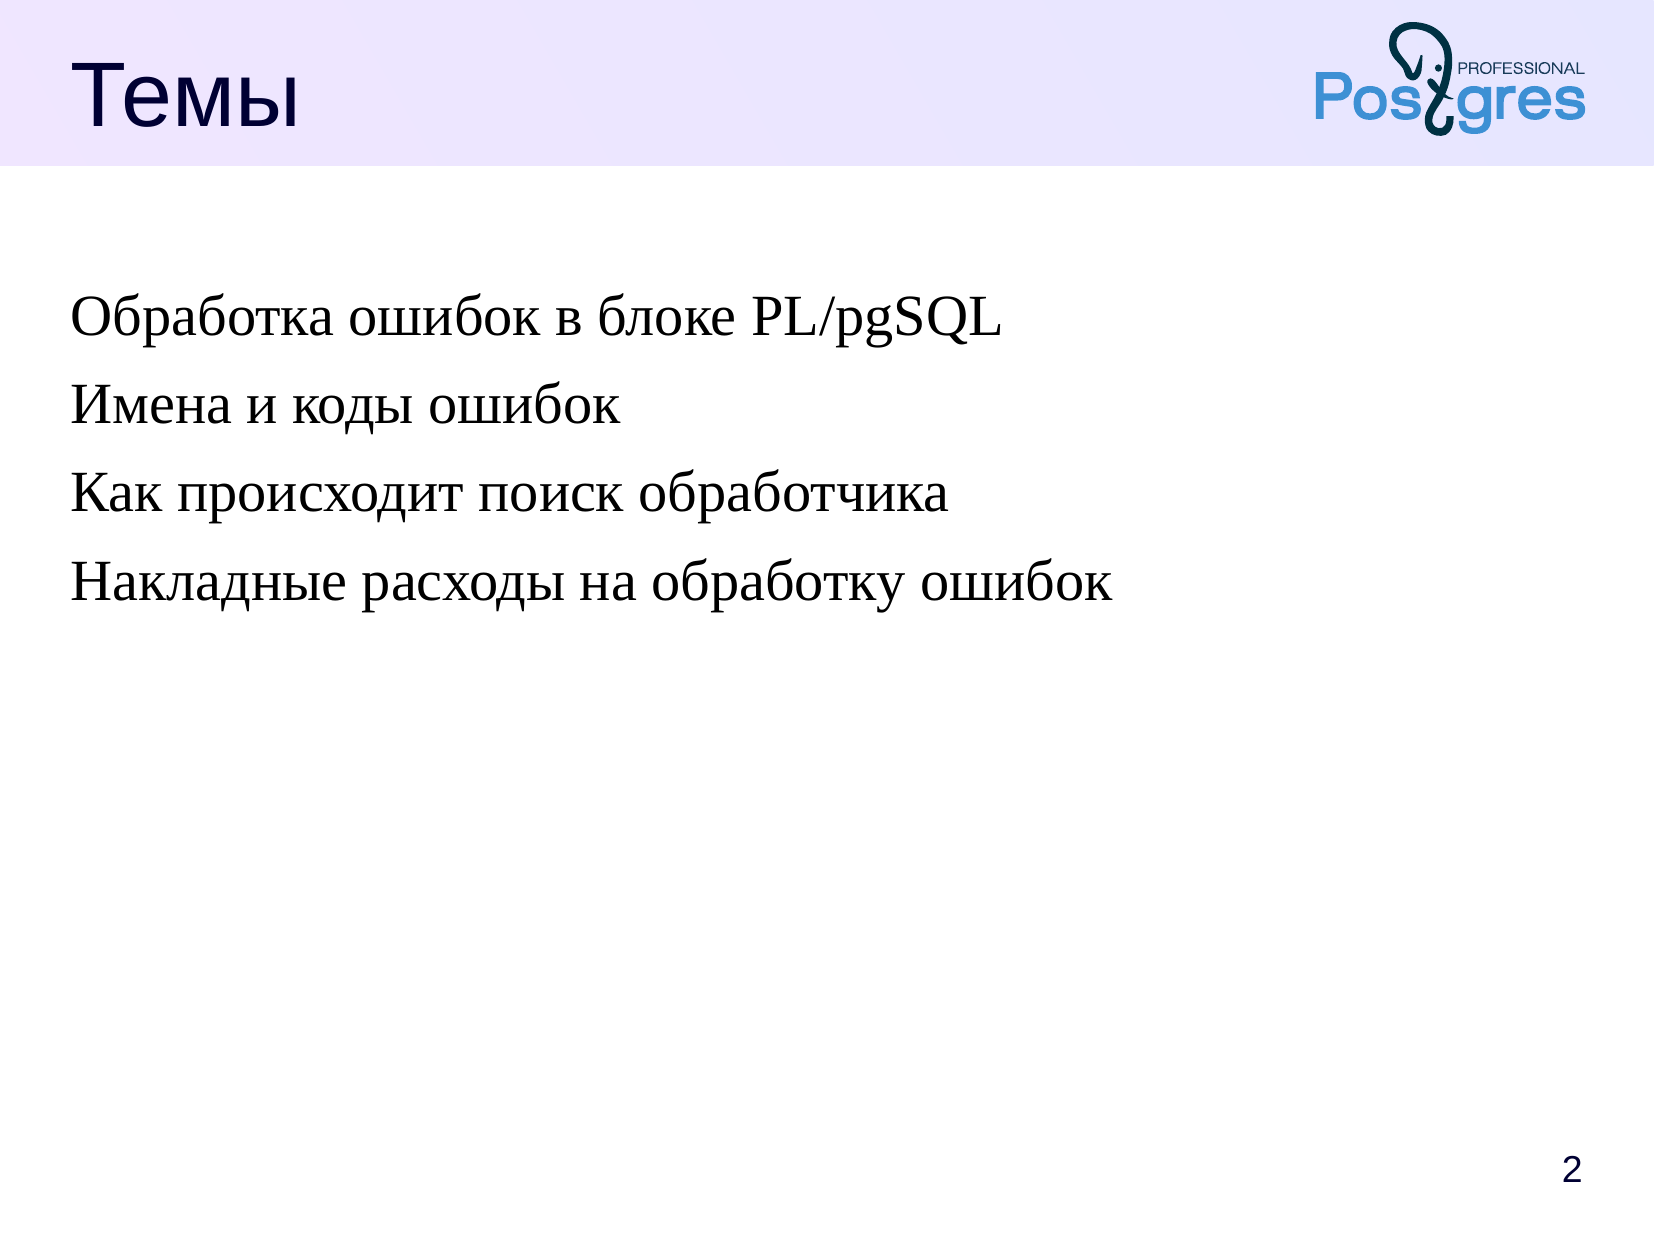

# Темы
Обработка ошибок в блоке PL/pgSQL
Имена и коды ошибок
Как происходит поиск обработчика
Накладные расходы на обработку ошибок